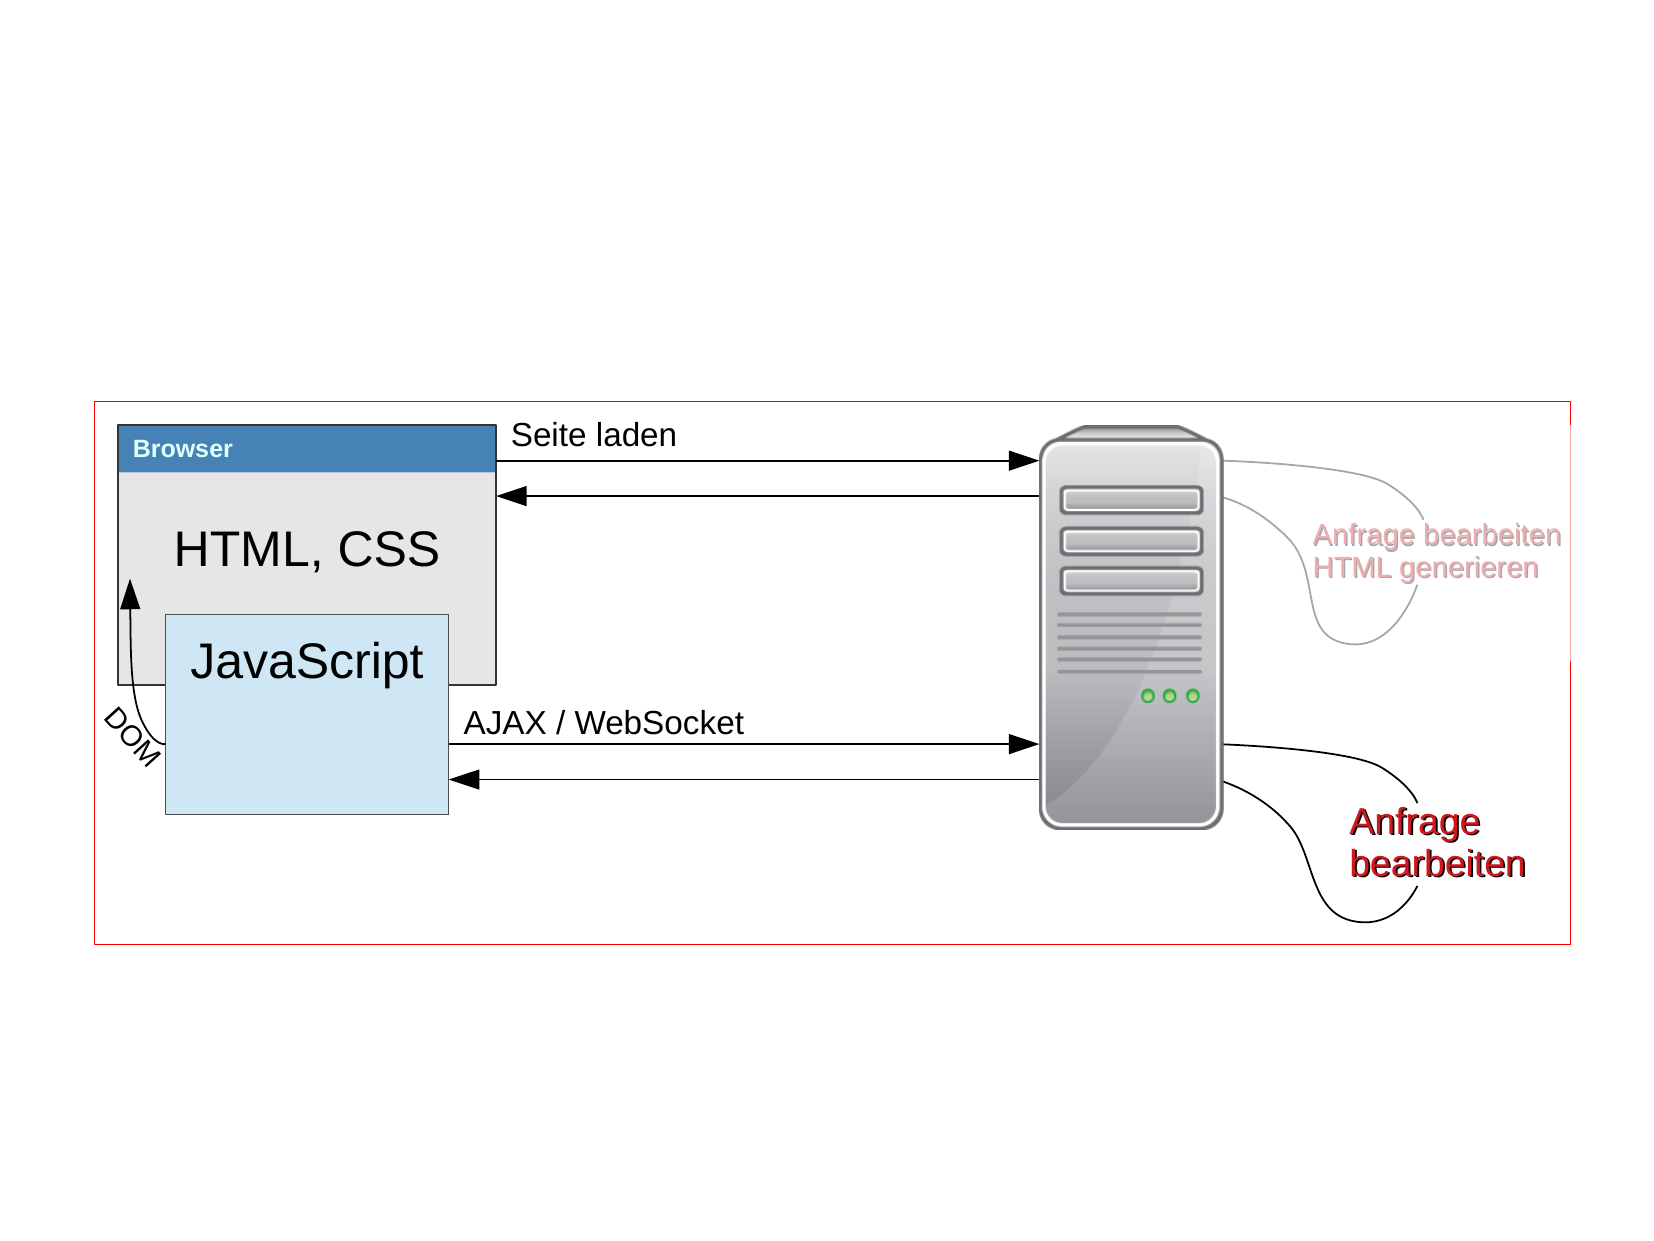

Seite laden
Browser
Anfrage bearbeiten
HTML generieren
HTML, CSS
JavaScript
AJAX / WebSocket
DOM
Anfrage
bearbeiten